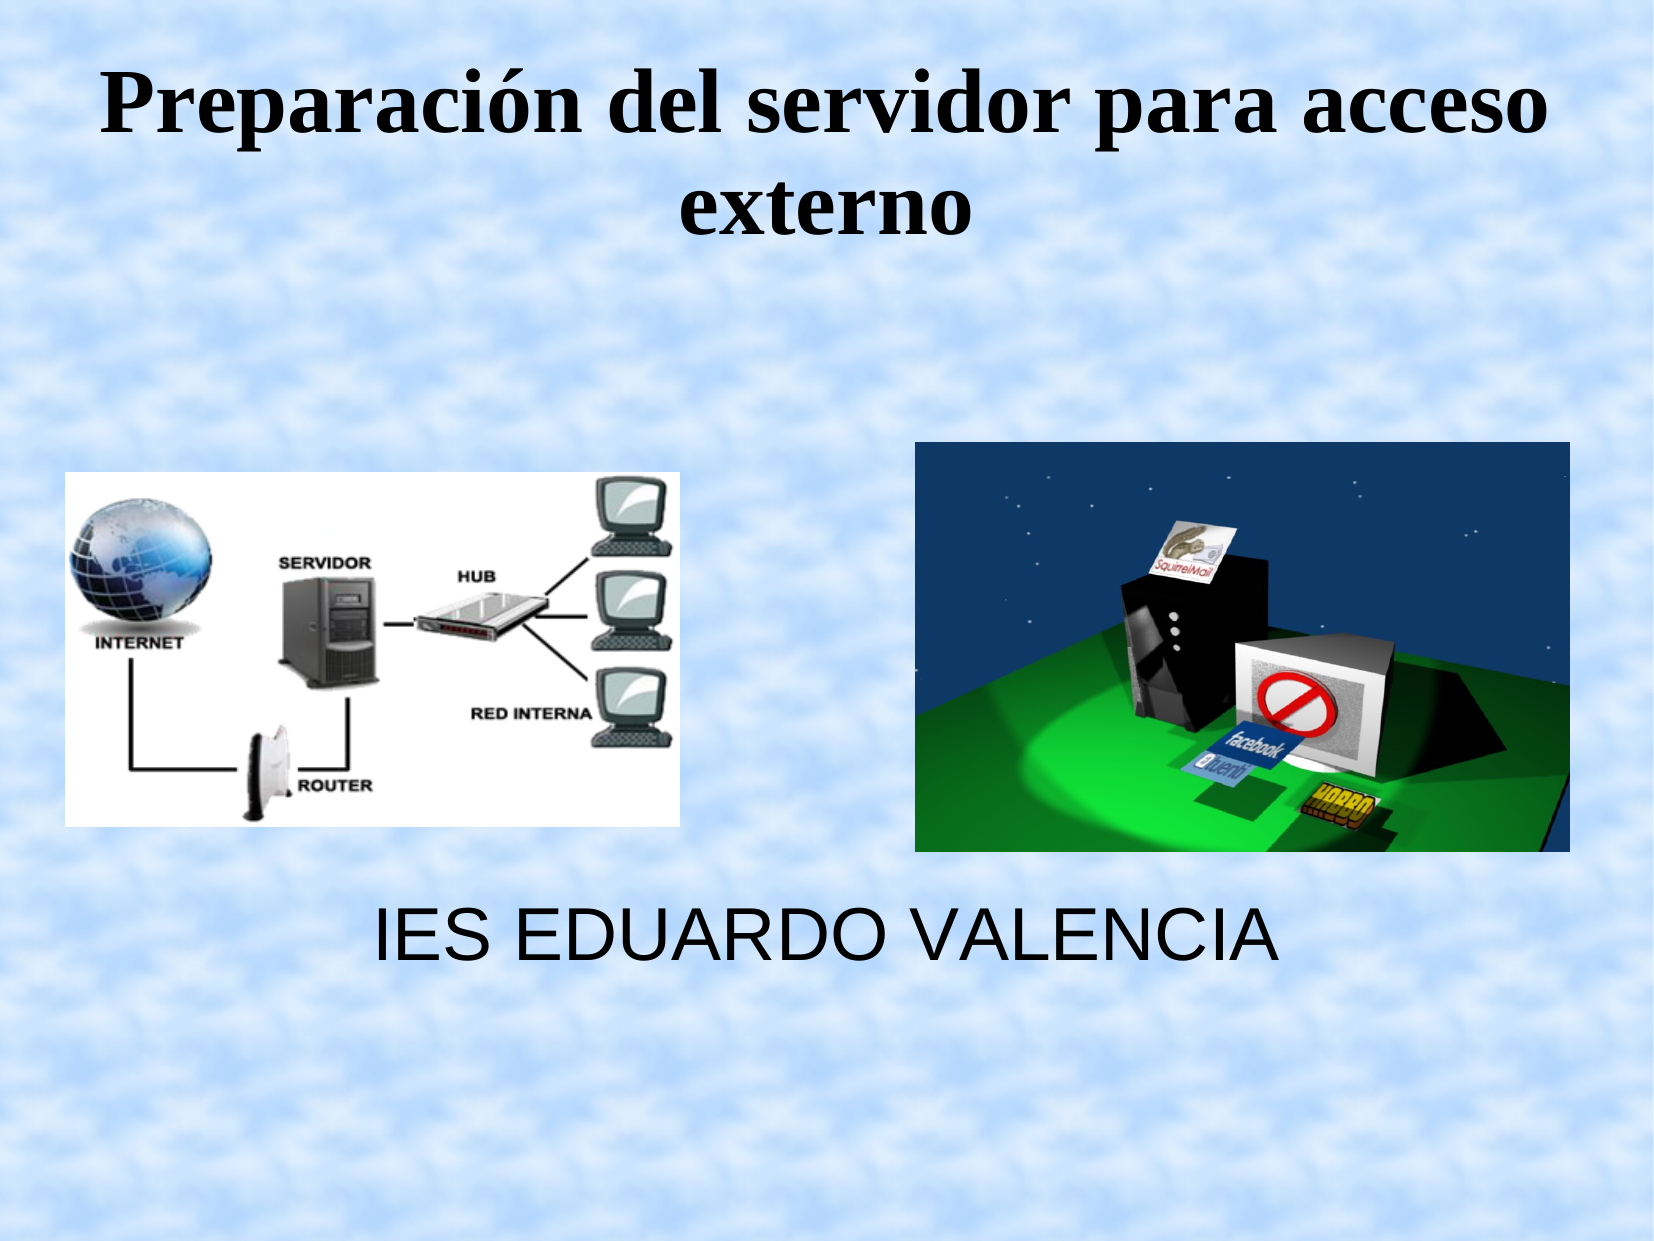

# Preparación del servidor para acceso externo
IES EDUARDO VALENCIA